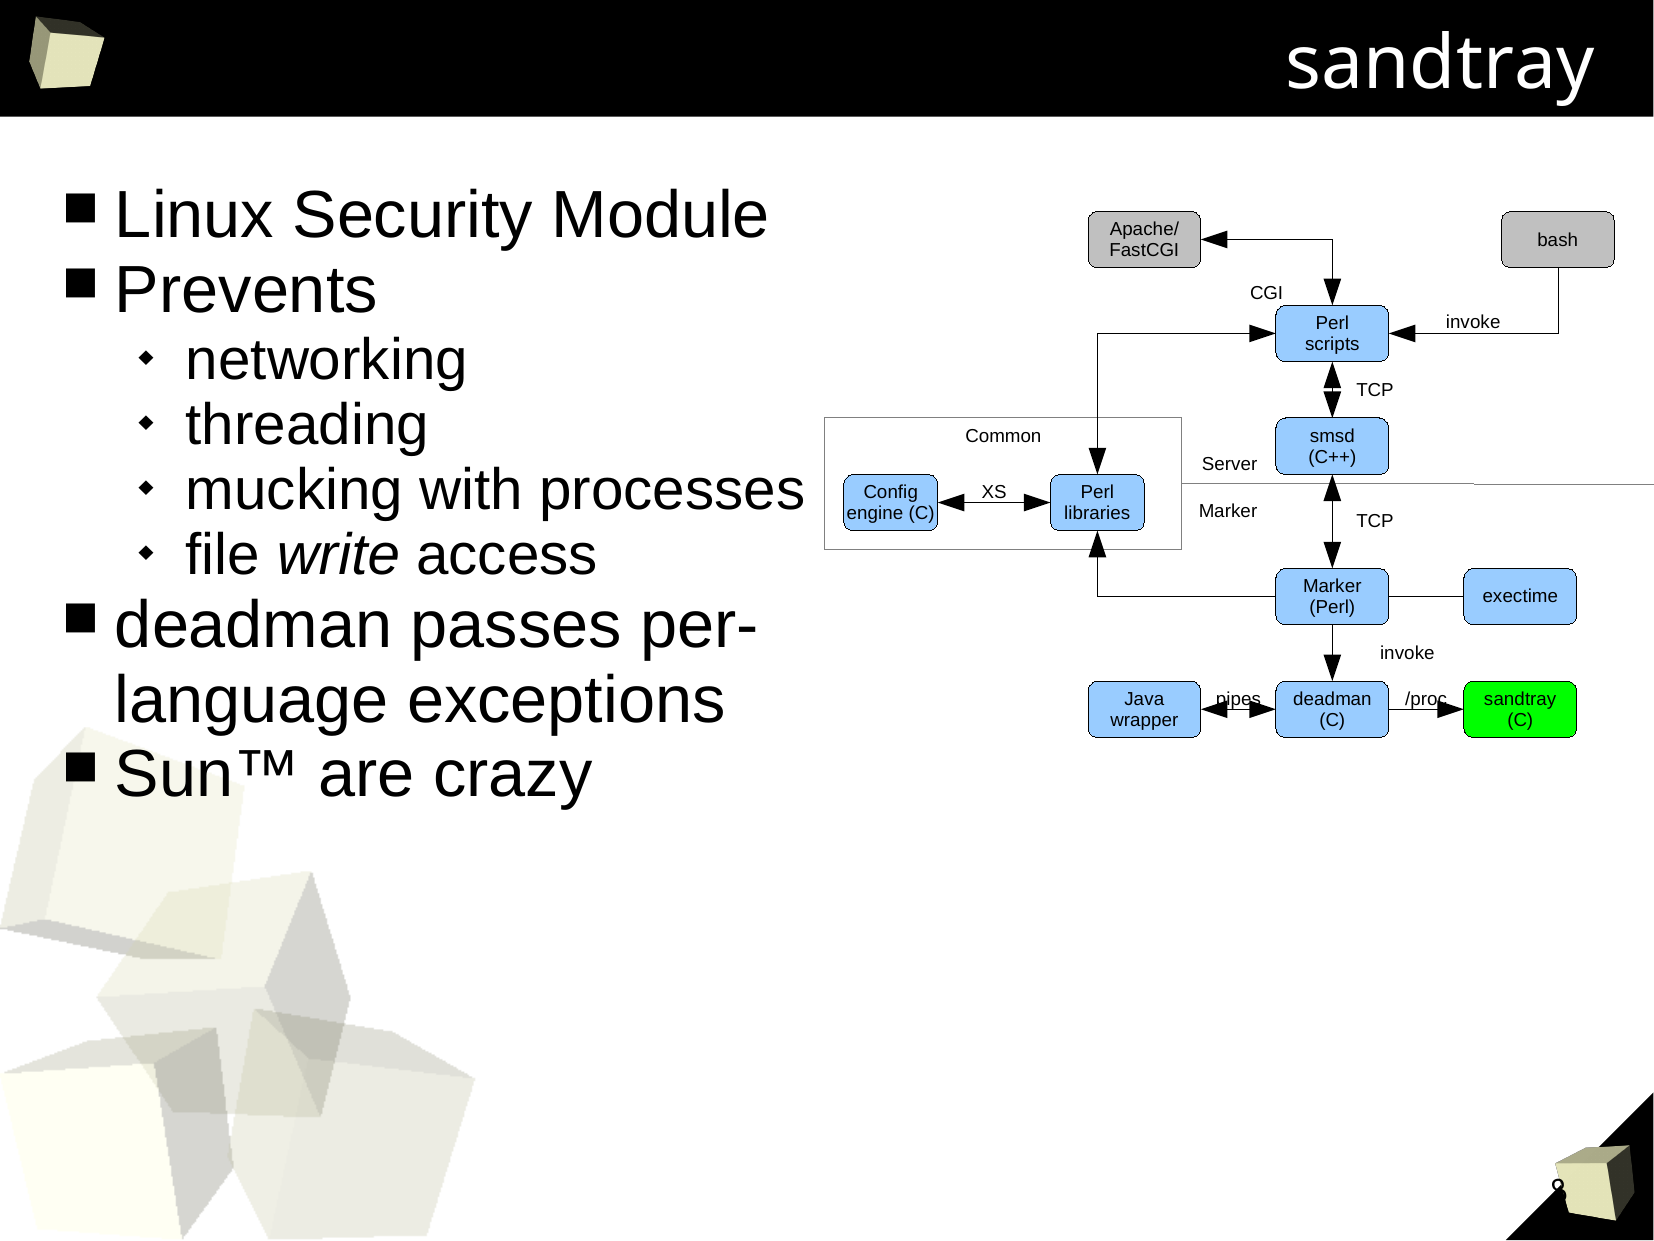

# sandtray
Linux Security Module
Prevents
networking
threading
mucking with processes
file write access
deadman passes per-language exceptions
Sun™ are crazy
Apache/
FastCGI
bash
Perl
scripts
Common
smsd
(C++)
Server
Config
engine (C)
Perl
libraries
Marker
Marker
(Perl)
exectime
Java
wrapper
deadman
(C)
sandtray
(C)